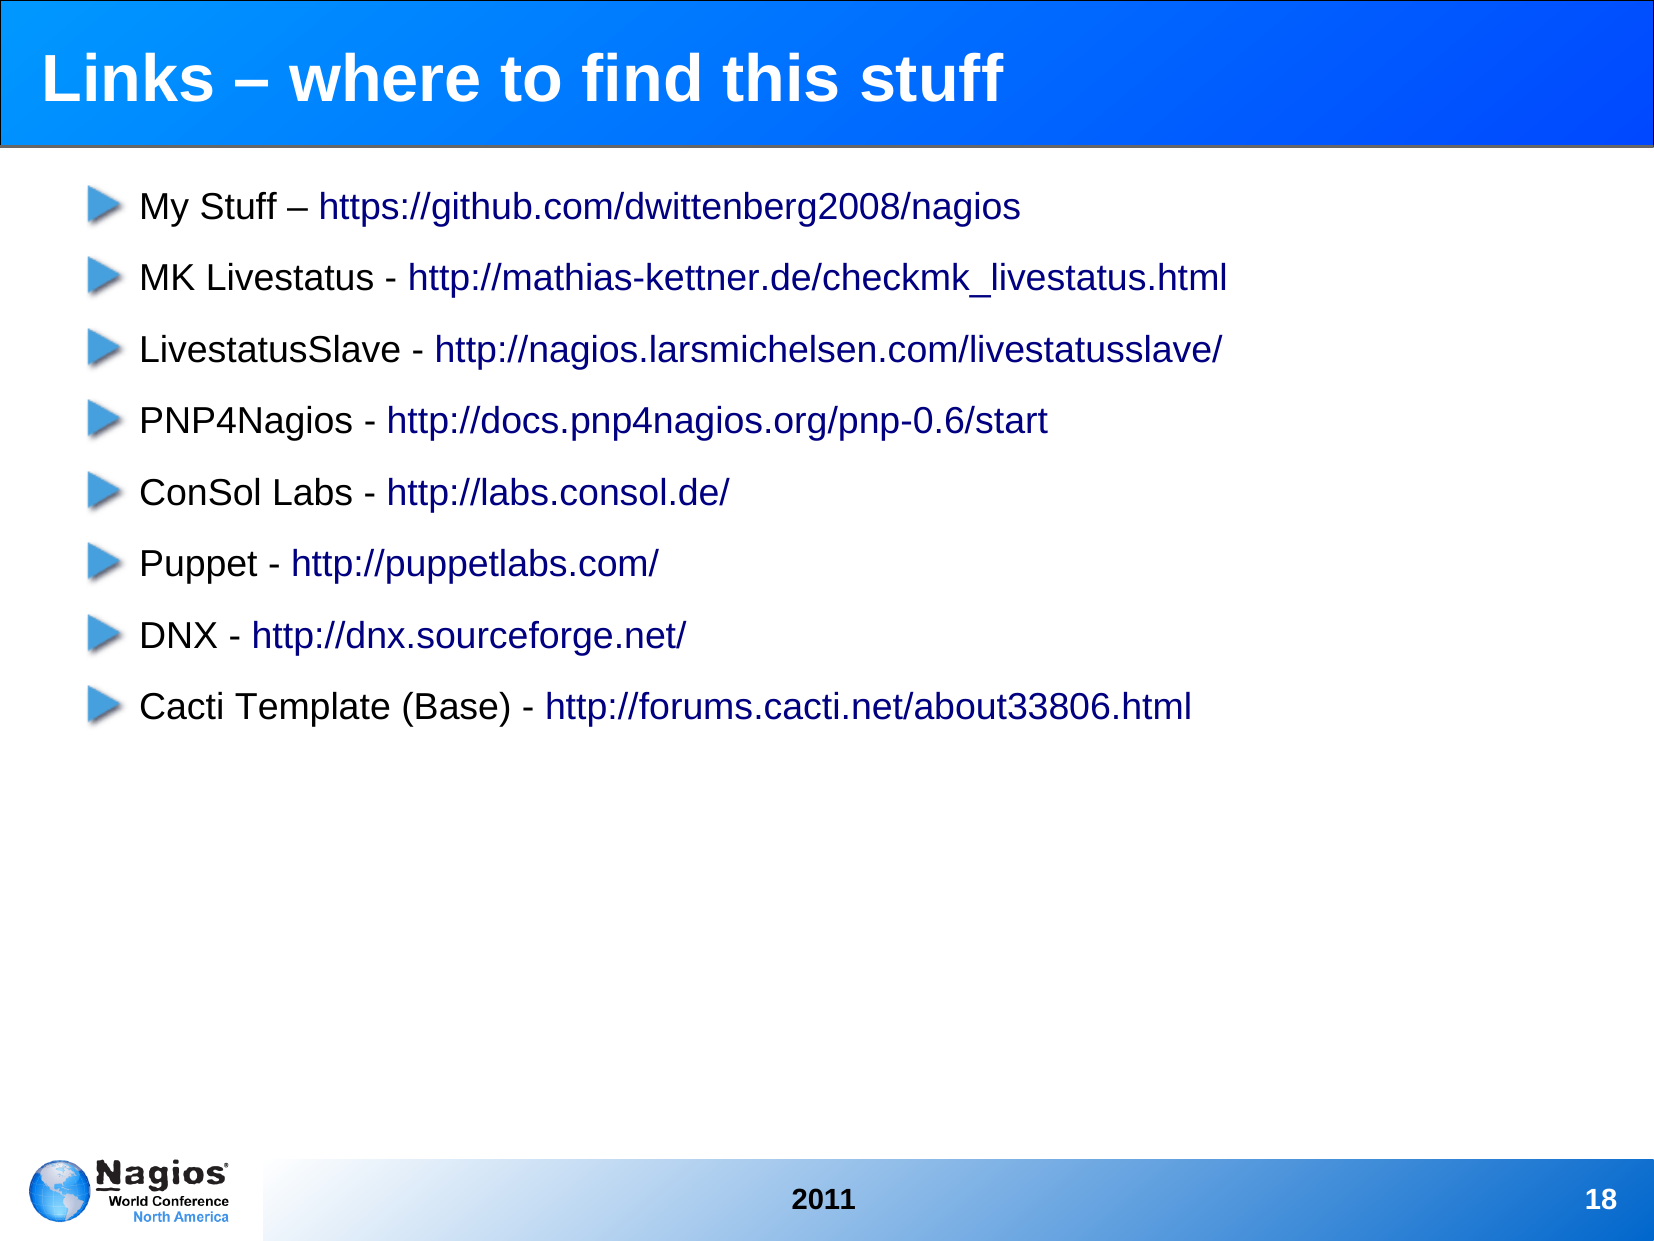

# Links – where to find this stuff
My Stuff – https://github.com/dwittenberg2008/nagios
MK Livestatus - http://mathias-kettner.de/checkmk_livestatus.html
LivestatusSlave - http://nagios.larsmichelsen.com/livestatusslave/
PNP4Nagios - http://docs.pnp4nagios.org/pnp-0.6/start
ConSol Labs - http://labs.consol.de/
Puppet - http://puppetlabs.com/
DNX - http://dnx.sourceforge.net/
Cacti Template (Base) - http://forums.cacti.net/about33806.html
2011
18